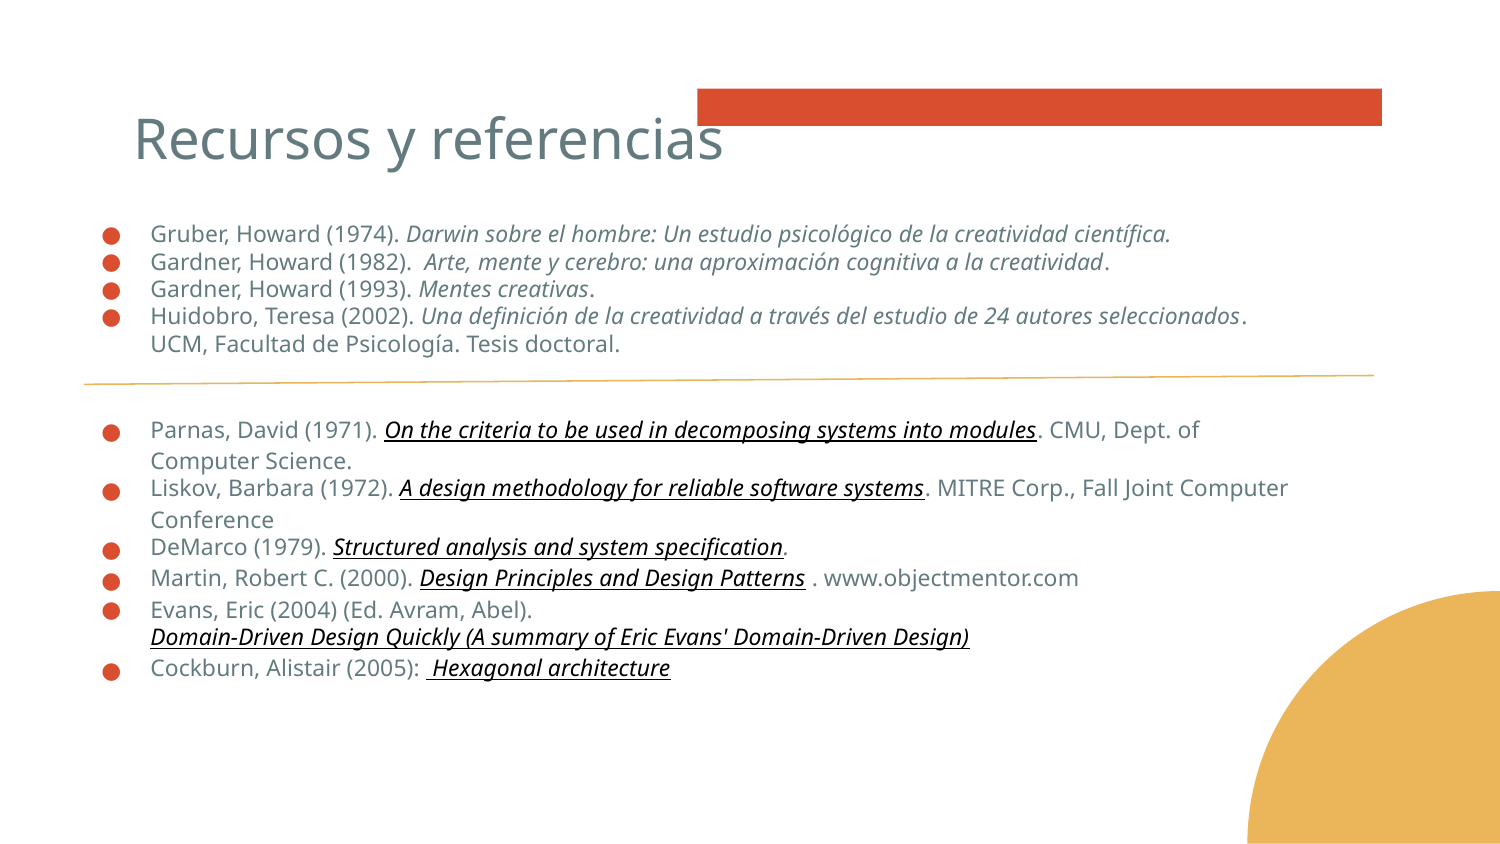

# Recursos y referencias
Gruber, Howard (1974). Darwin sobre el hombre: Un estudio psicológico de la creatividad científica.
Gardner, Howard (1982). Arte, mente y cerebro: una aproximación cognitiva a la creatividad.
Gardner, Howard (1993). Mentes creativas.
Huidobro, Teresa (2002). Una definición de la creatividad a través del estudio de 24 autores seleccionados. UCM, Facultad de Psicología. Tesis doctoral.
Parnas, David (1971). On the criteria to be used in decomposing systems into modules. CMU, Dept. of Computer Science.
Liskov, Barbara (1972). A design methodology for reliable software systems. MITRE Corp., Fall Joint Computer Conference
DeMarco (1979). Structured analysis and system specification.
Martin, Robert C. (2000). Design Principles and Design Patterns . www.objectmentor.com
Evans, Eric (2004) (Ed. Avram, Abel). Domain-Driven Design Quickly (A summary of Eric Evans' Domain-Driven Design)
Cockburn, Alistair (2005): Hexagonal architecture